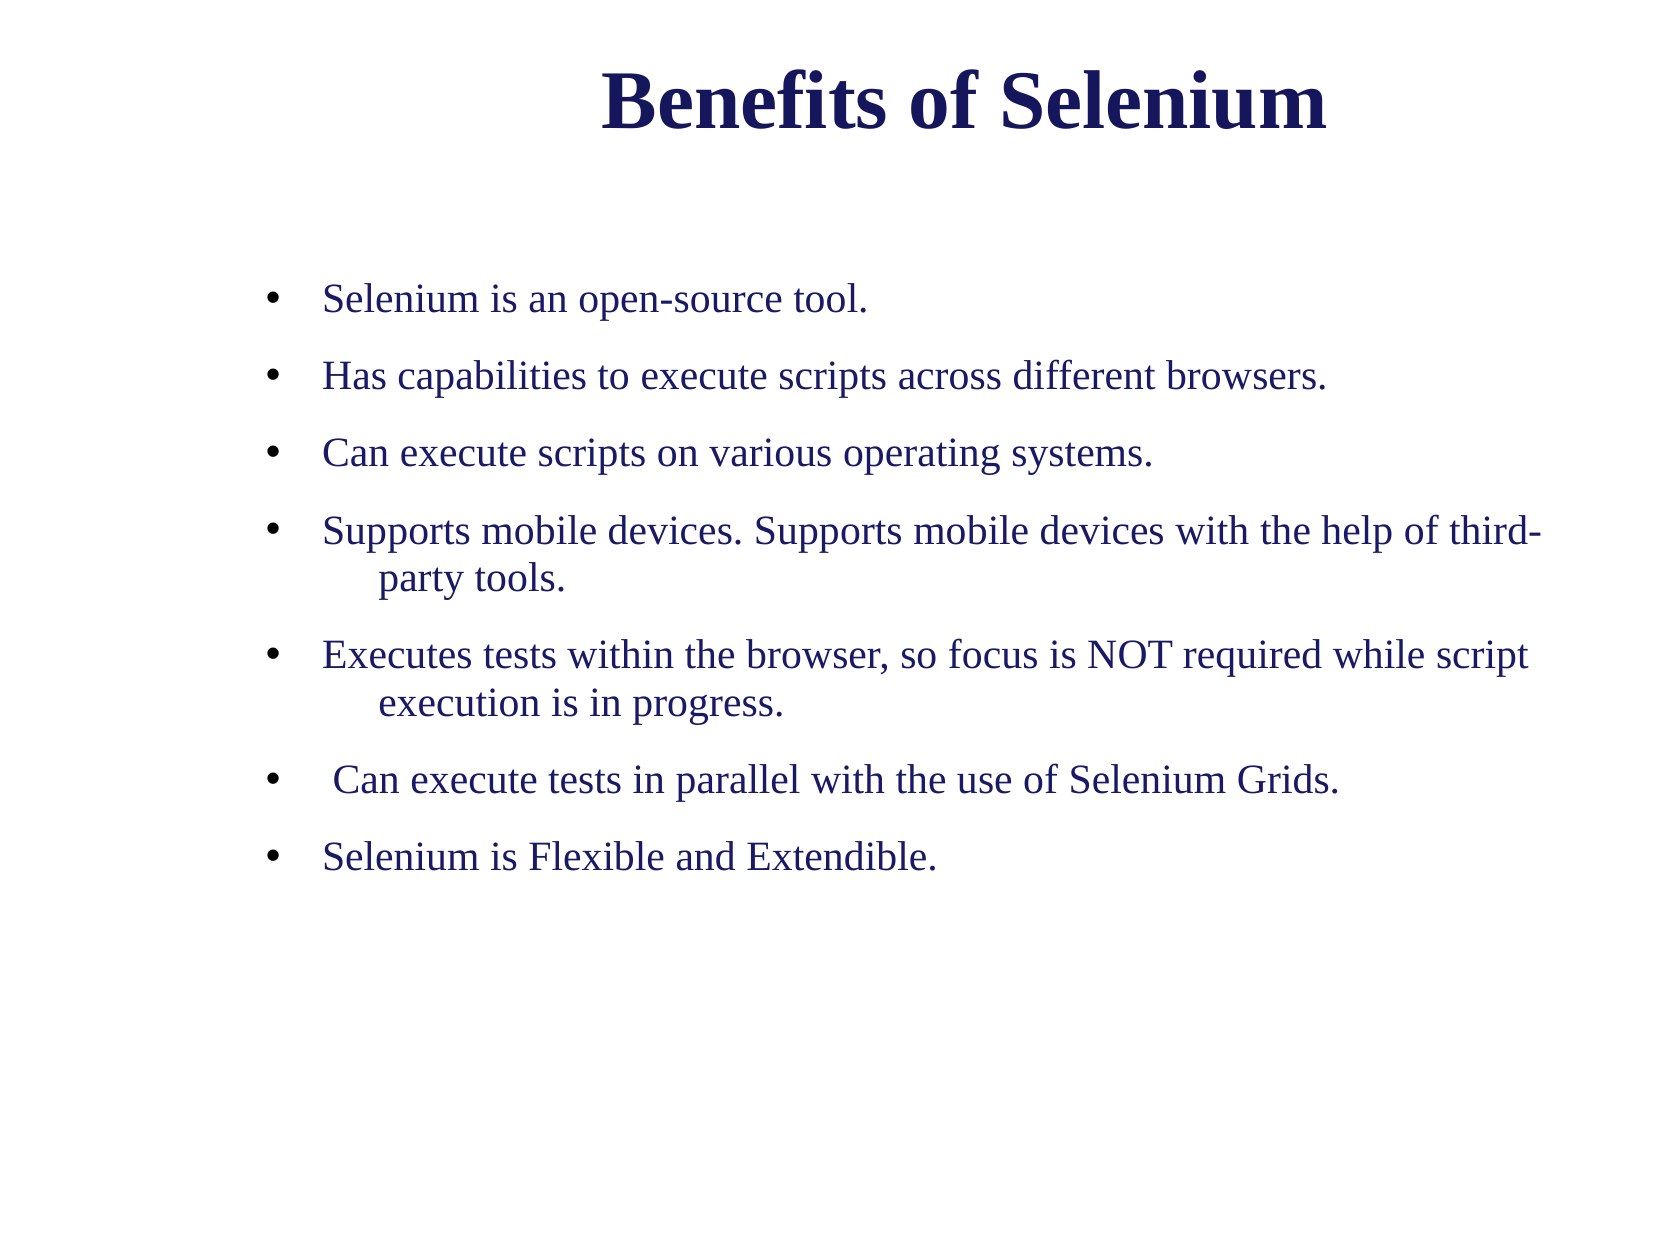

Benefits of Selenium
Selenium is an open-source tool.
Has capabilities to execute scripts across different browsers.
Can execute scripts on various operating systems.
Supports mobile devices. Supports mobile devices with the help of third-party tools.
Executes tests within the browser, so focus is NOT required while script execution is in progress.
 Can execute tests in parallel with the use of Selenium Grids.
Selenium is Flexible and Extendible.